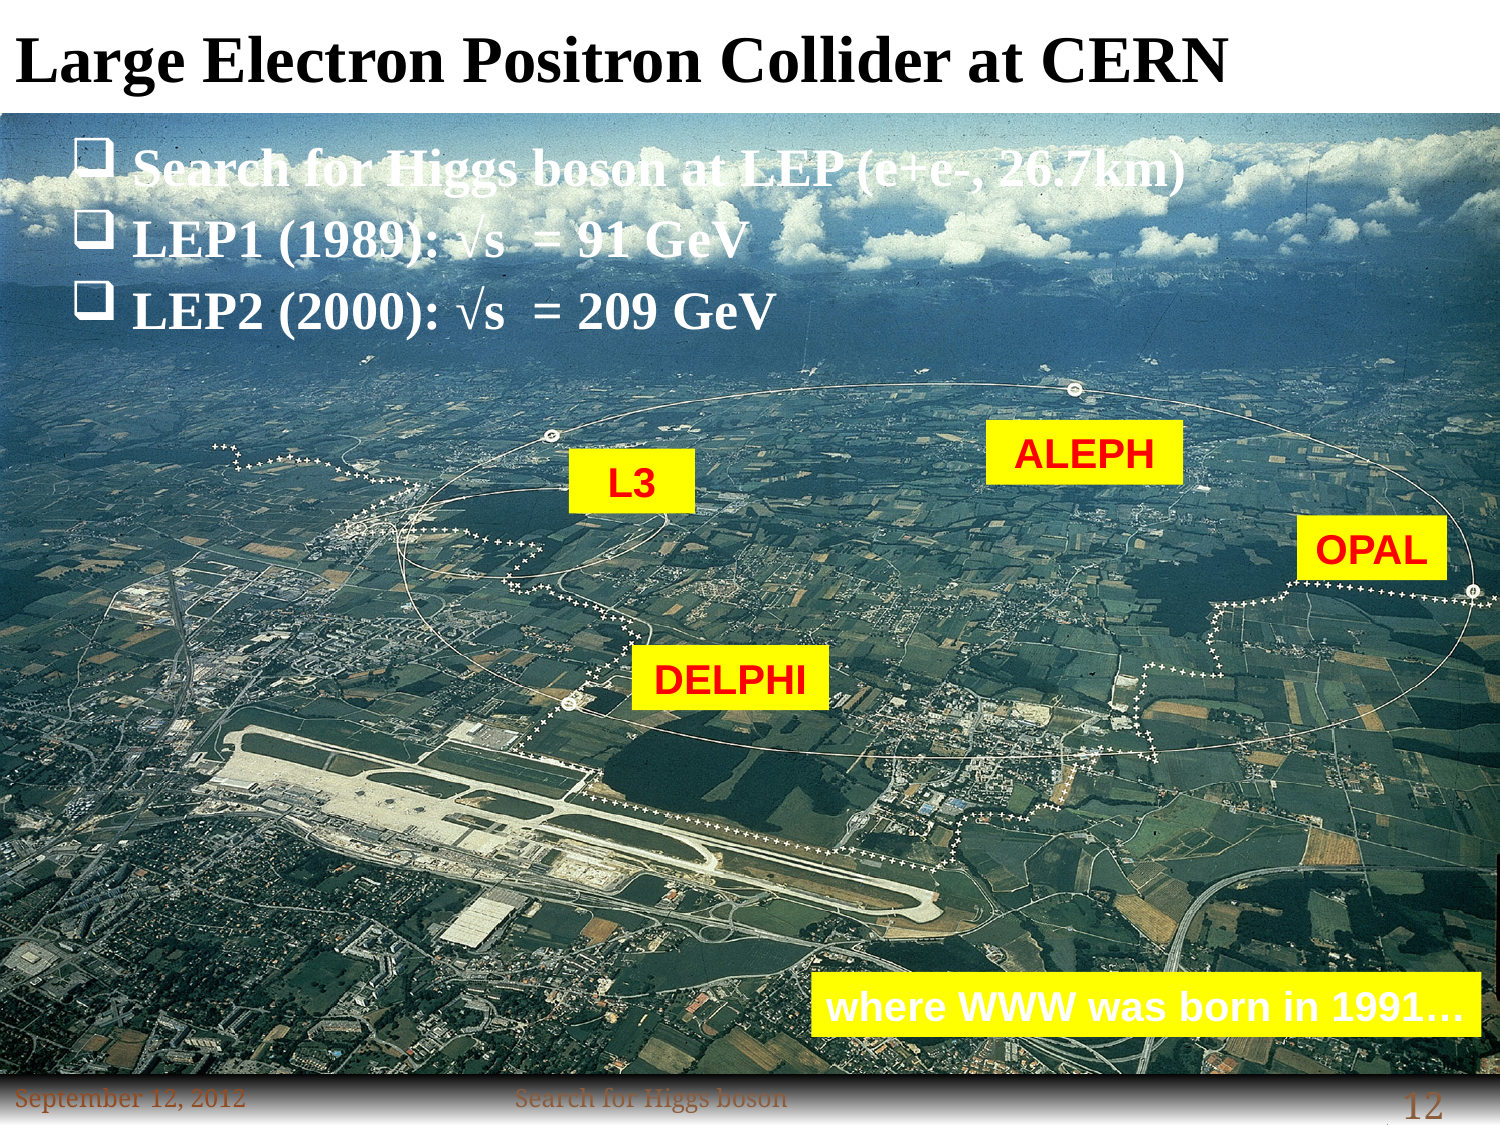

# Large Electron Positron Collider at CERN
 Search for Higgs boson at LEP (e+e-, 26.7km)
 LEP1 (1989): √s = 91 GeV
 LEP2 (2000): √s = 209 GeV
ALEPH
L3
OPAL
DELPHI
where WWW was born in 1991…
September 12, 2012
Search for Higgs boson